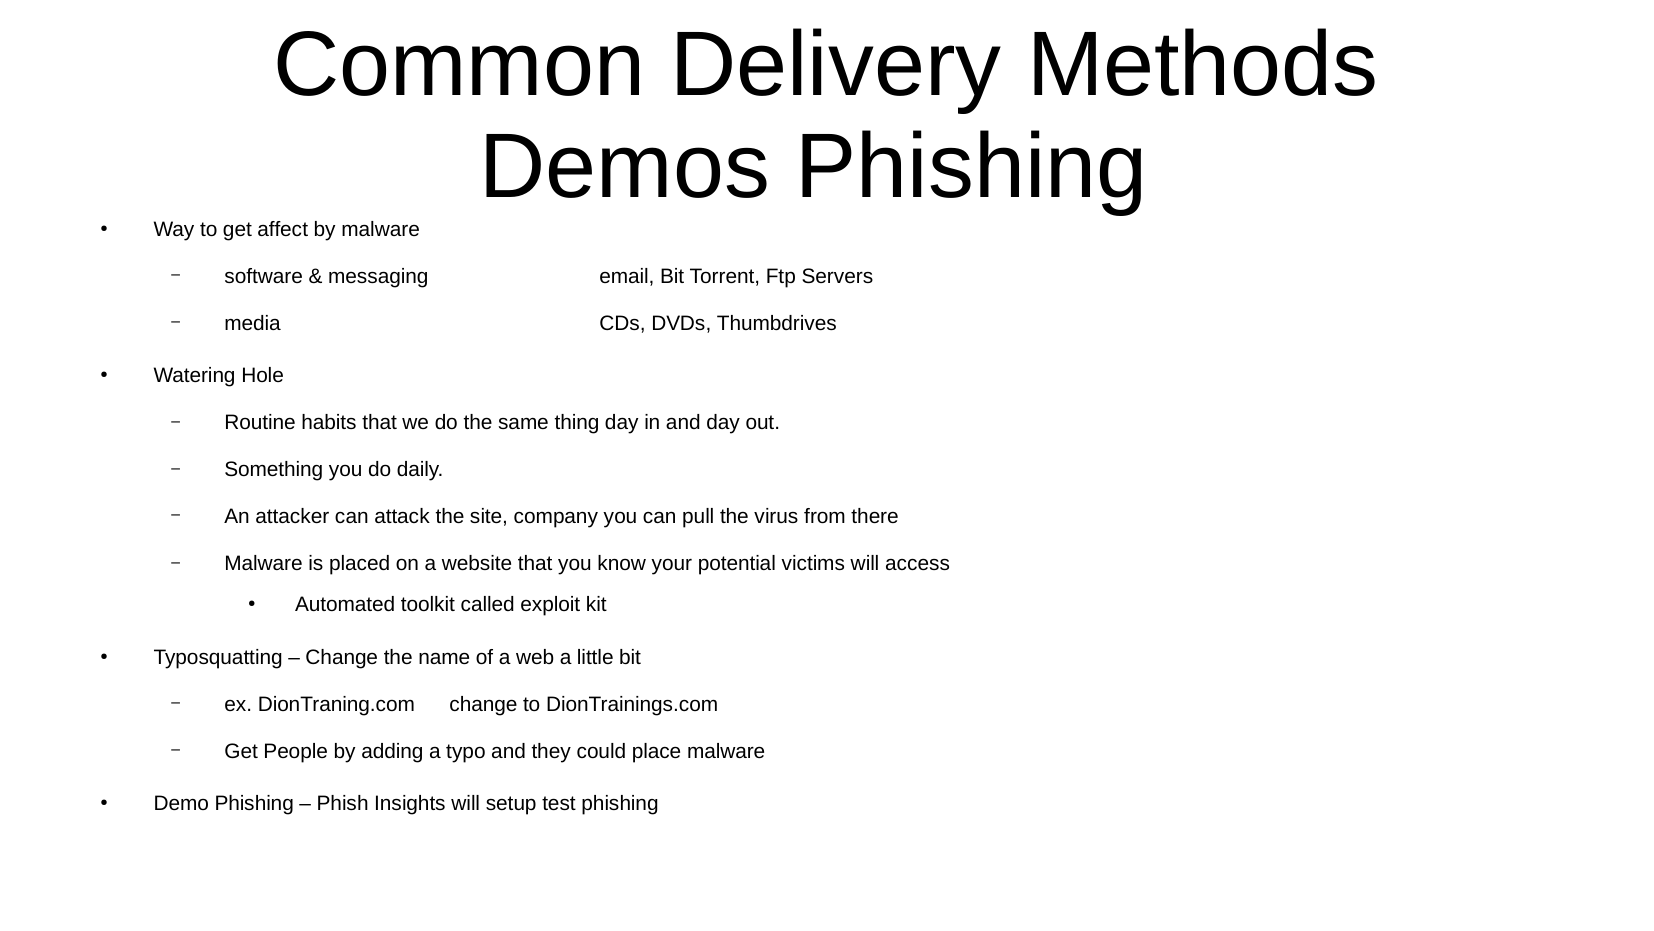

# Common Delivery Methods Demos Phishing
Way to get affect by malware
software & messaging			email, Bit Torrent, Ftp Servers
media					CDs, DVDs, Thumbdrives
Watering Hole
Routine habits that we do the same thing day in and day out.
Something you do daily.
An attacker can attack the site, company you can pull the virus from there
Malware is placed on a website that you know your potential victims will access
Automated toolkit called exploit kit
Typosquatting – Change the name of a web a little bit
ex. DionTraning.com	change to DionTrainings.com
Get People by adding a typo and they could place malware
Demo Phishing – Phish Insights will setup test phishing